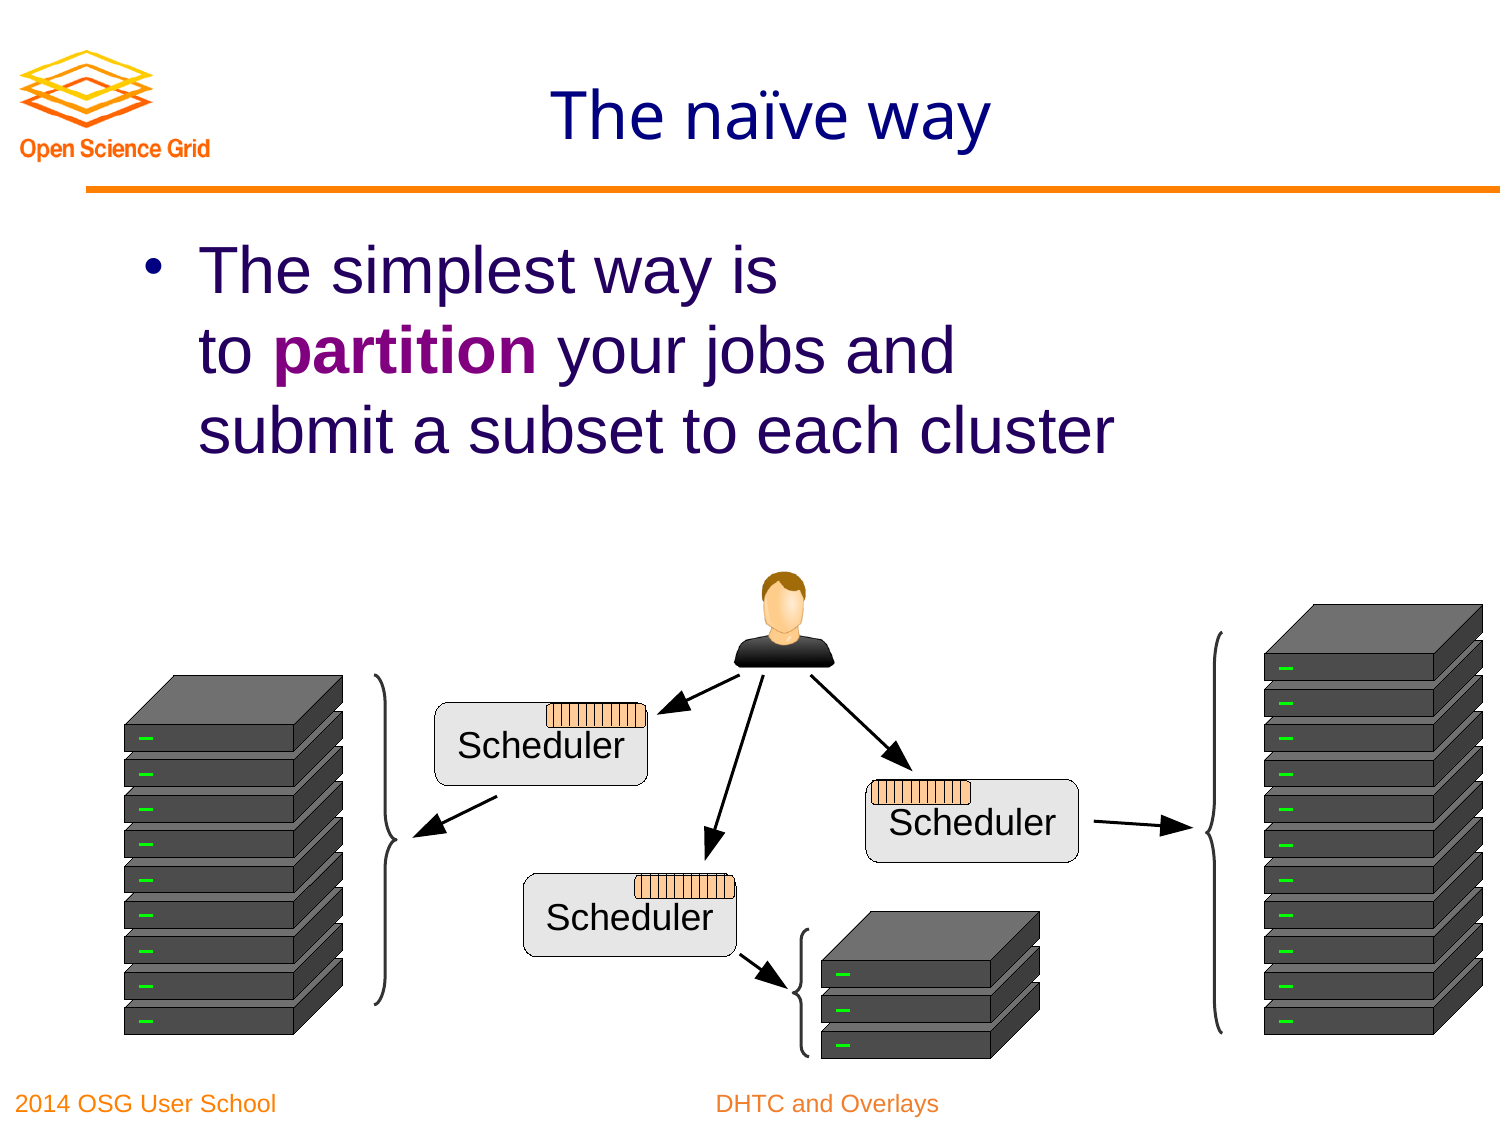

# The naïve way
The simplest way is
to partition your jobs and
submit a subset to each cluster
Scheduler
Scheduler
Scheduler